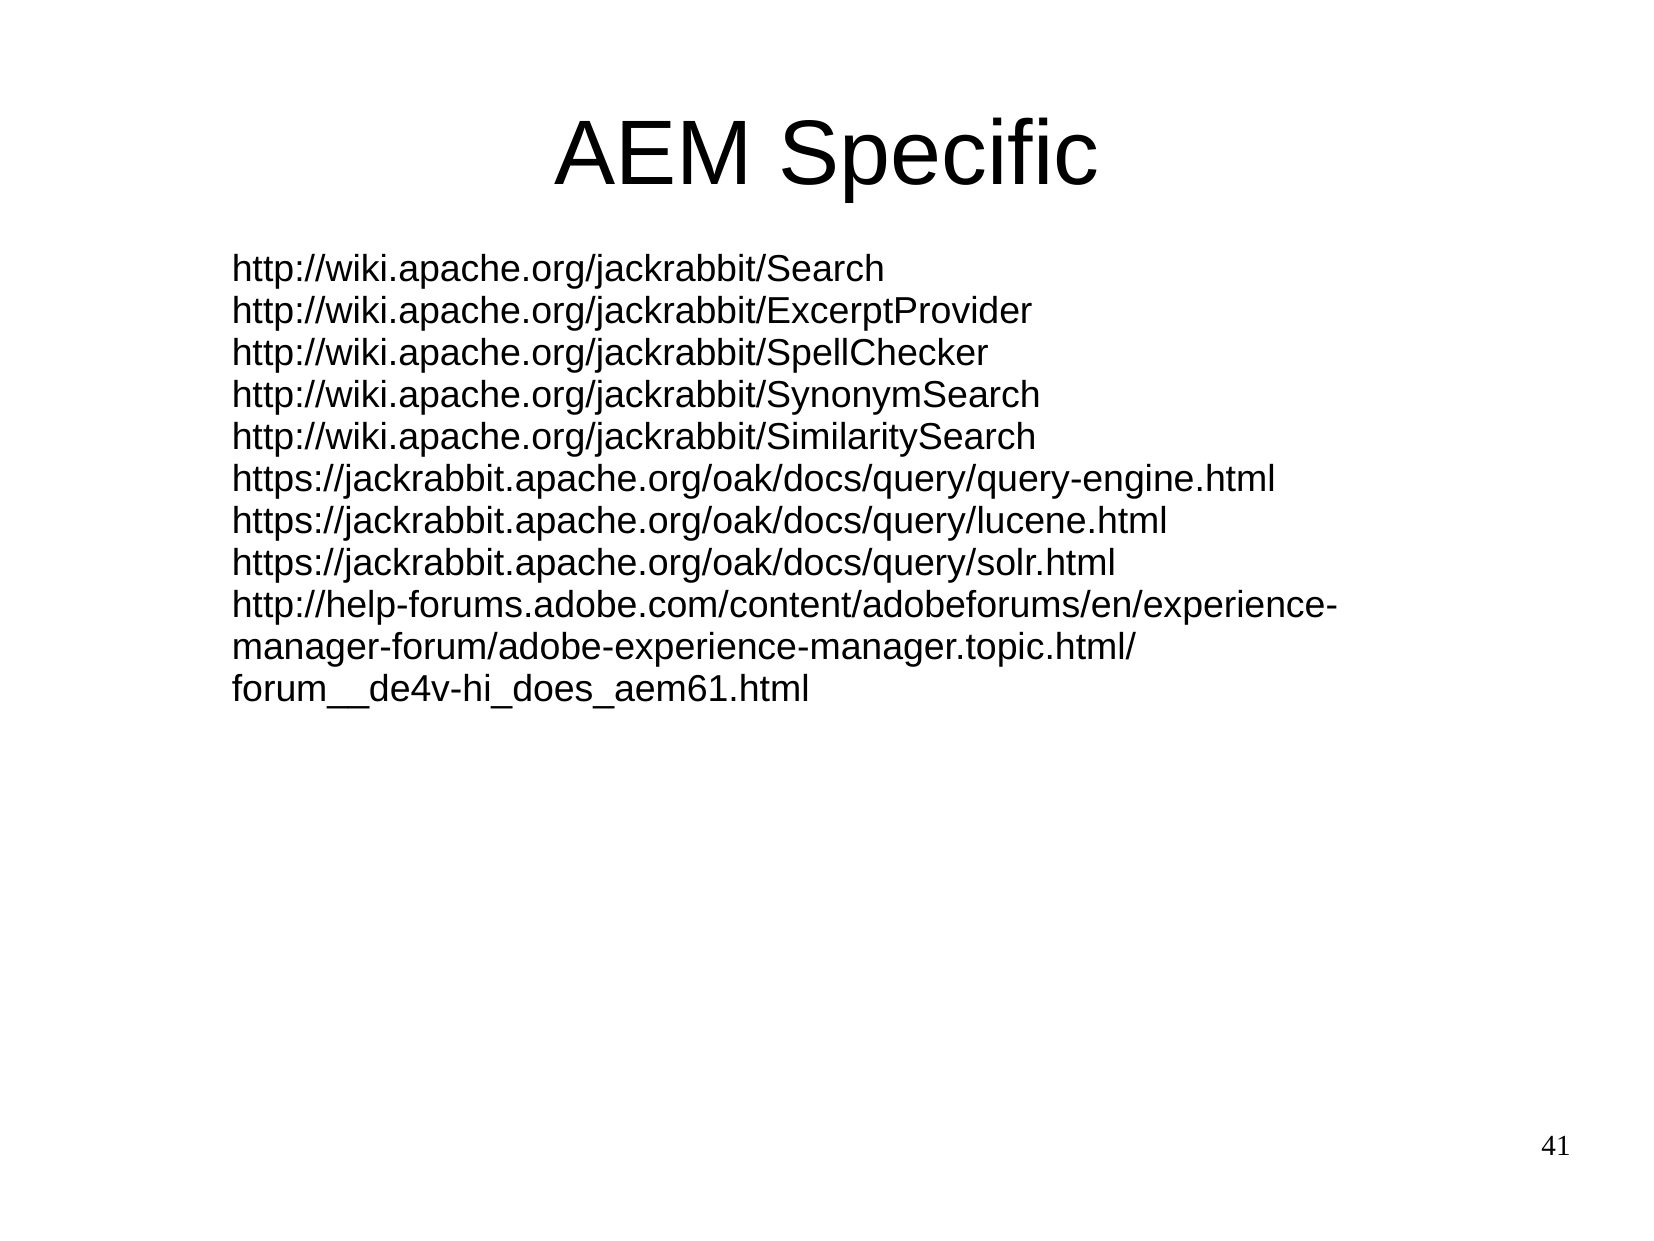

# AEM Specific
http://wiki.apache.org/jackrabbit/Search
http://wiki.apache.org/jackrabbit/ExcerptProvider
http://wiki.apache.org/jackrabbit/SpellChecker
http://wiki.apache.org/jackrabbit/SynonymSearch
http://wiki.apache.org/jackrabbit/SimilaritySearch
https://jackrabbit.apache.org/oak/docs/query/query-engine.html
https://jackrabbit.apache.org/oak/docs/query/lucene.html
https://jackrabbit.apache.org/oak/docs/query/solr.html
http://help-forums.adobe.com/content/adobeforums/en/experience-manager-forum/adobe-experience-manager.topic.html/forum__de4v-hi_does_aem61.html
41